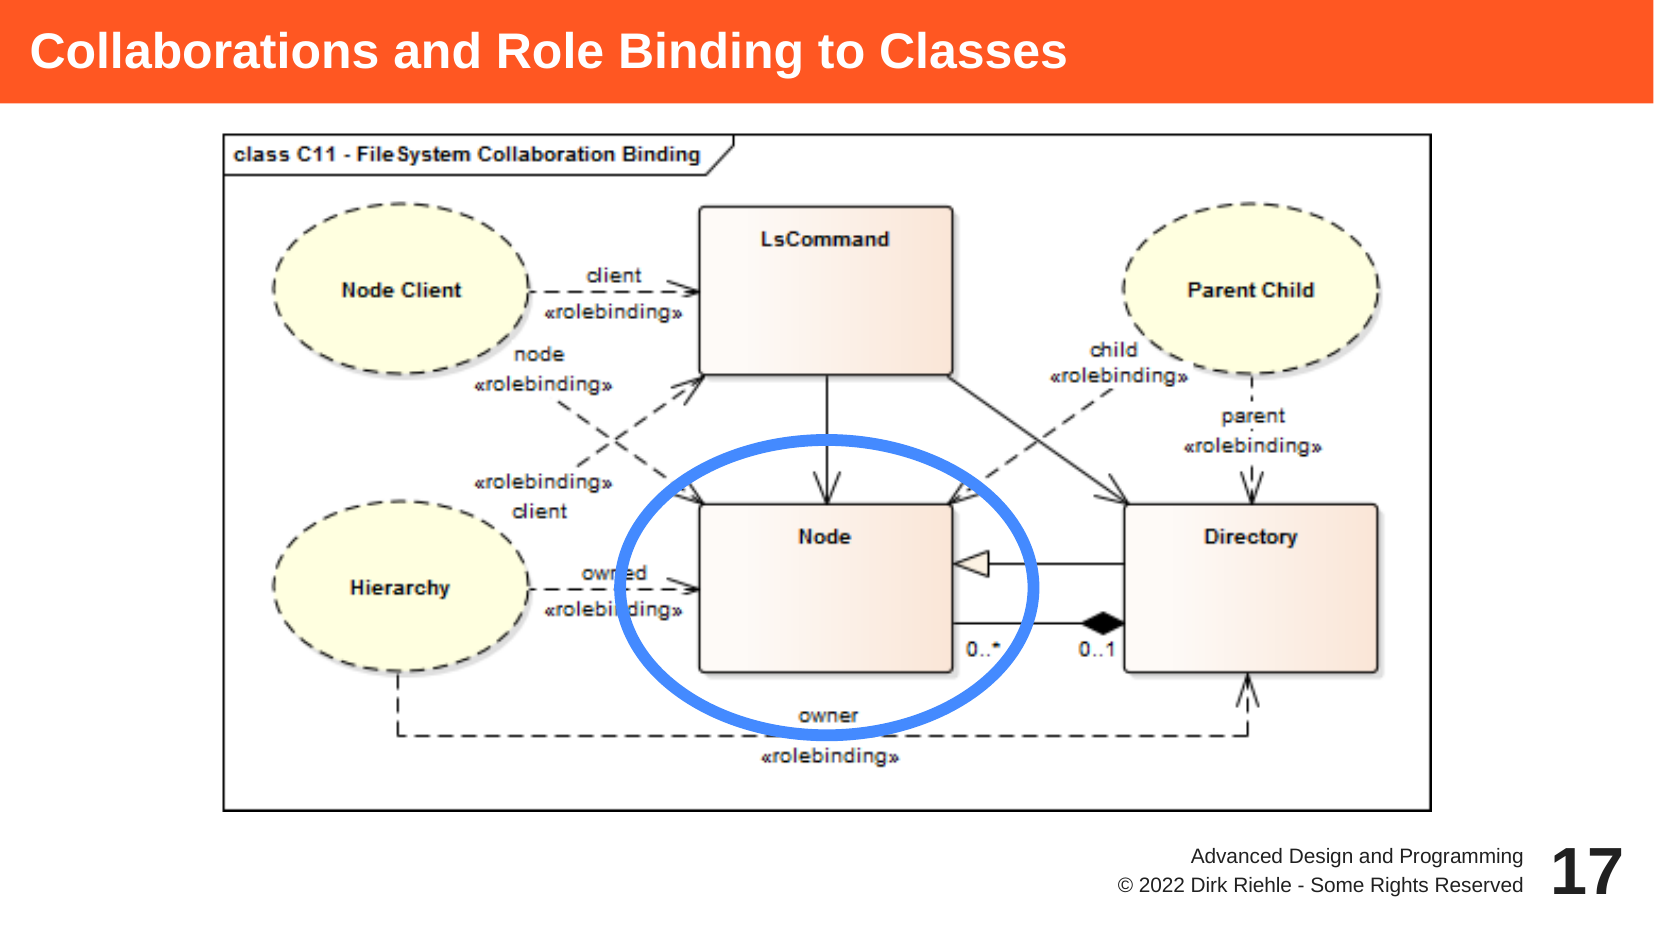

# Collaborations and Role Binding to Classes
Advanced Design and Programming
17
© 2022 Dirk Riehle - Some Rights Reserved